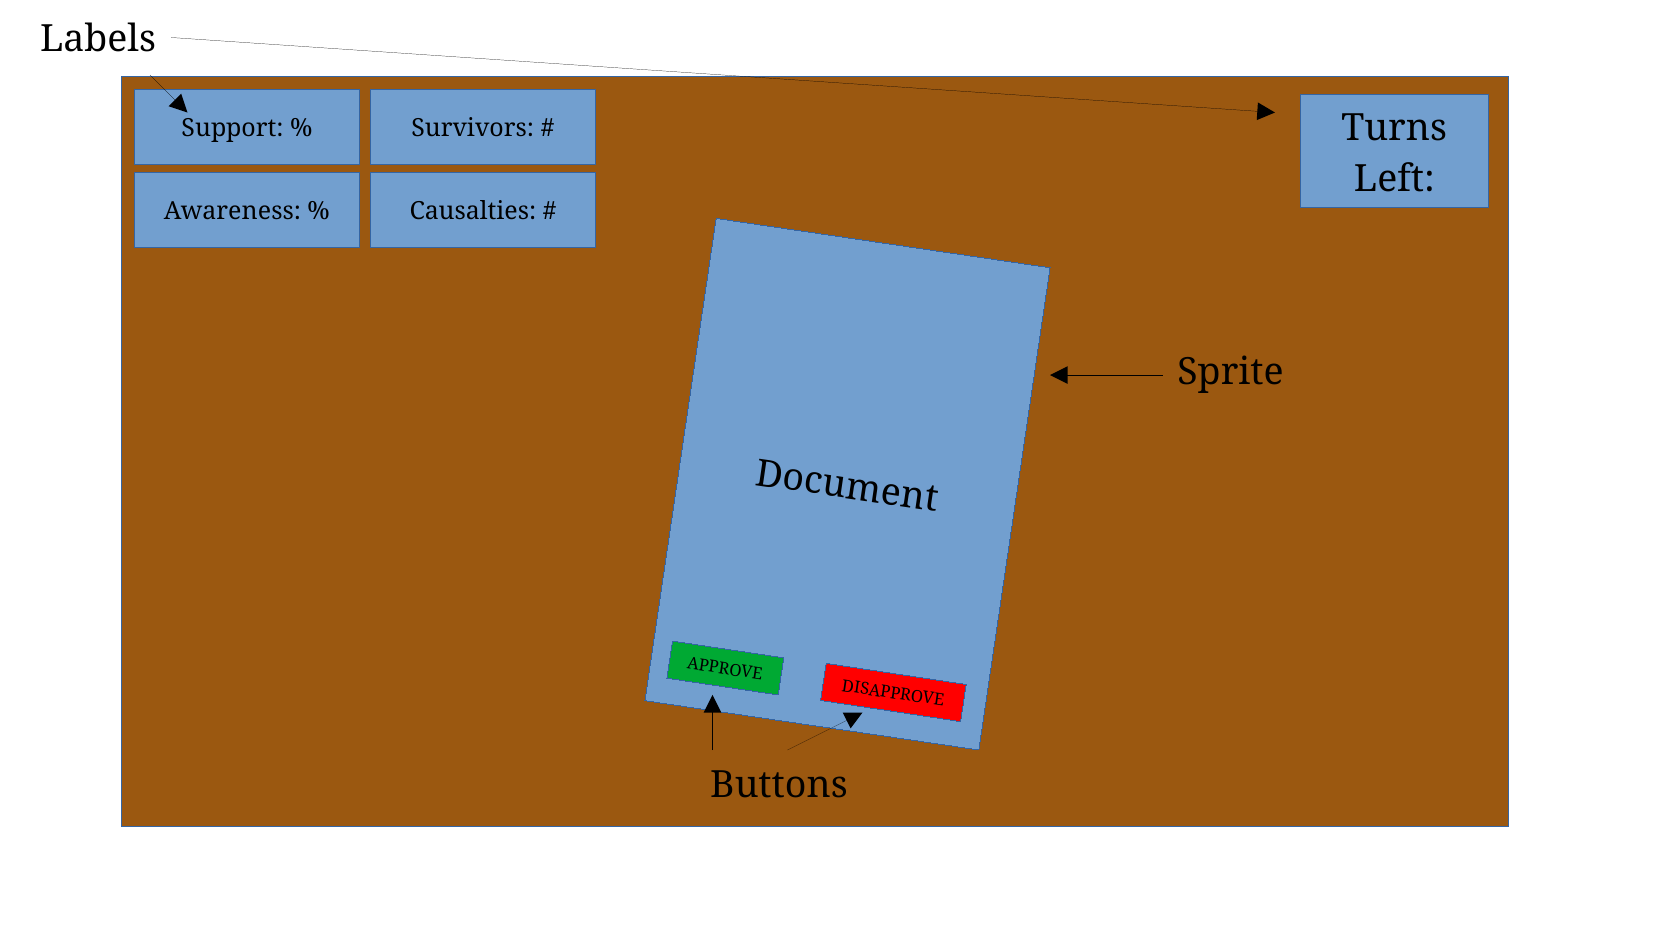

Labels
Support: %
Survivors: #
Turns Left:
Awareness: %
Causalties: #
Document
Sprite
APPROVE
DISAPPROVE
Buttons